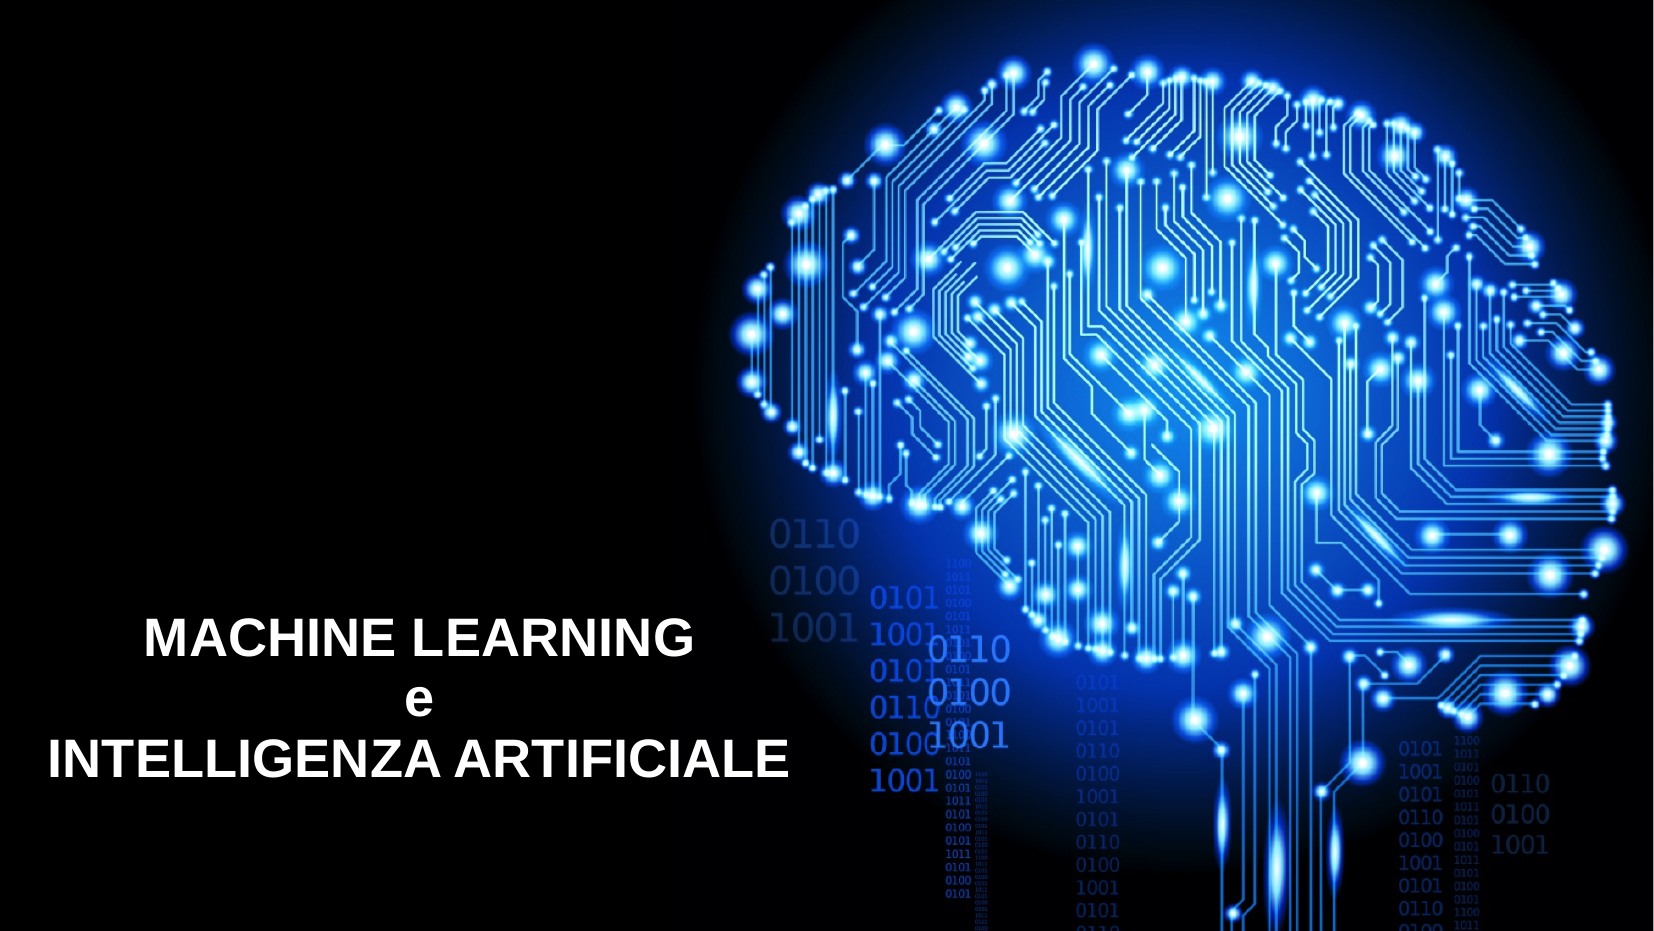

Machine Learning
MACHINE LEARNING
e
INTELLIGENZA ARTIFICIALE